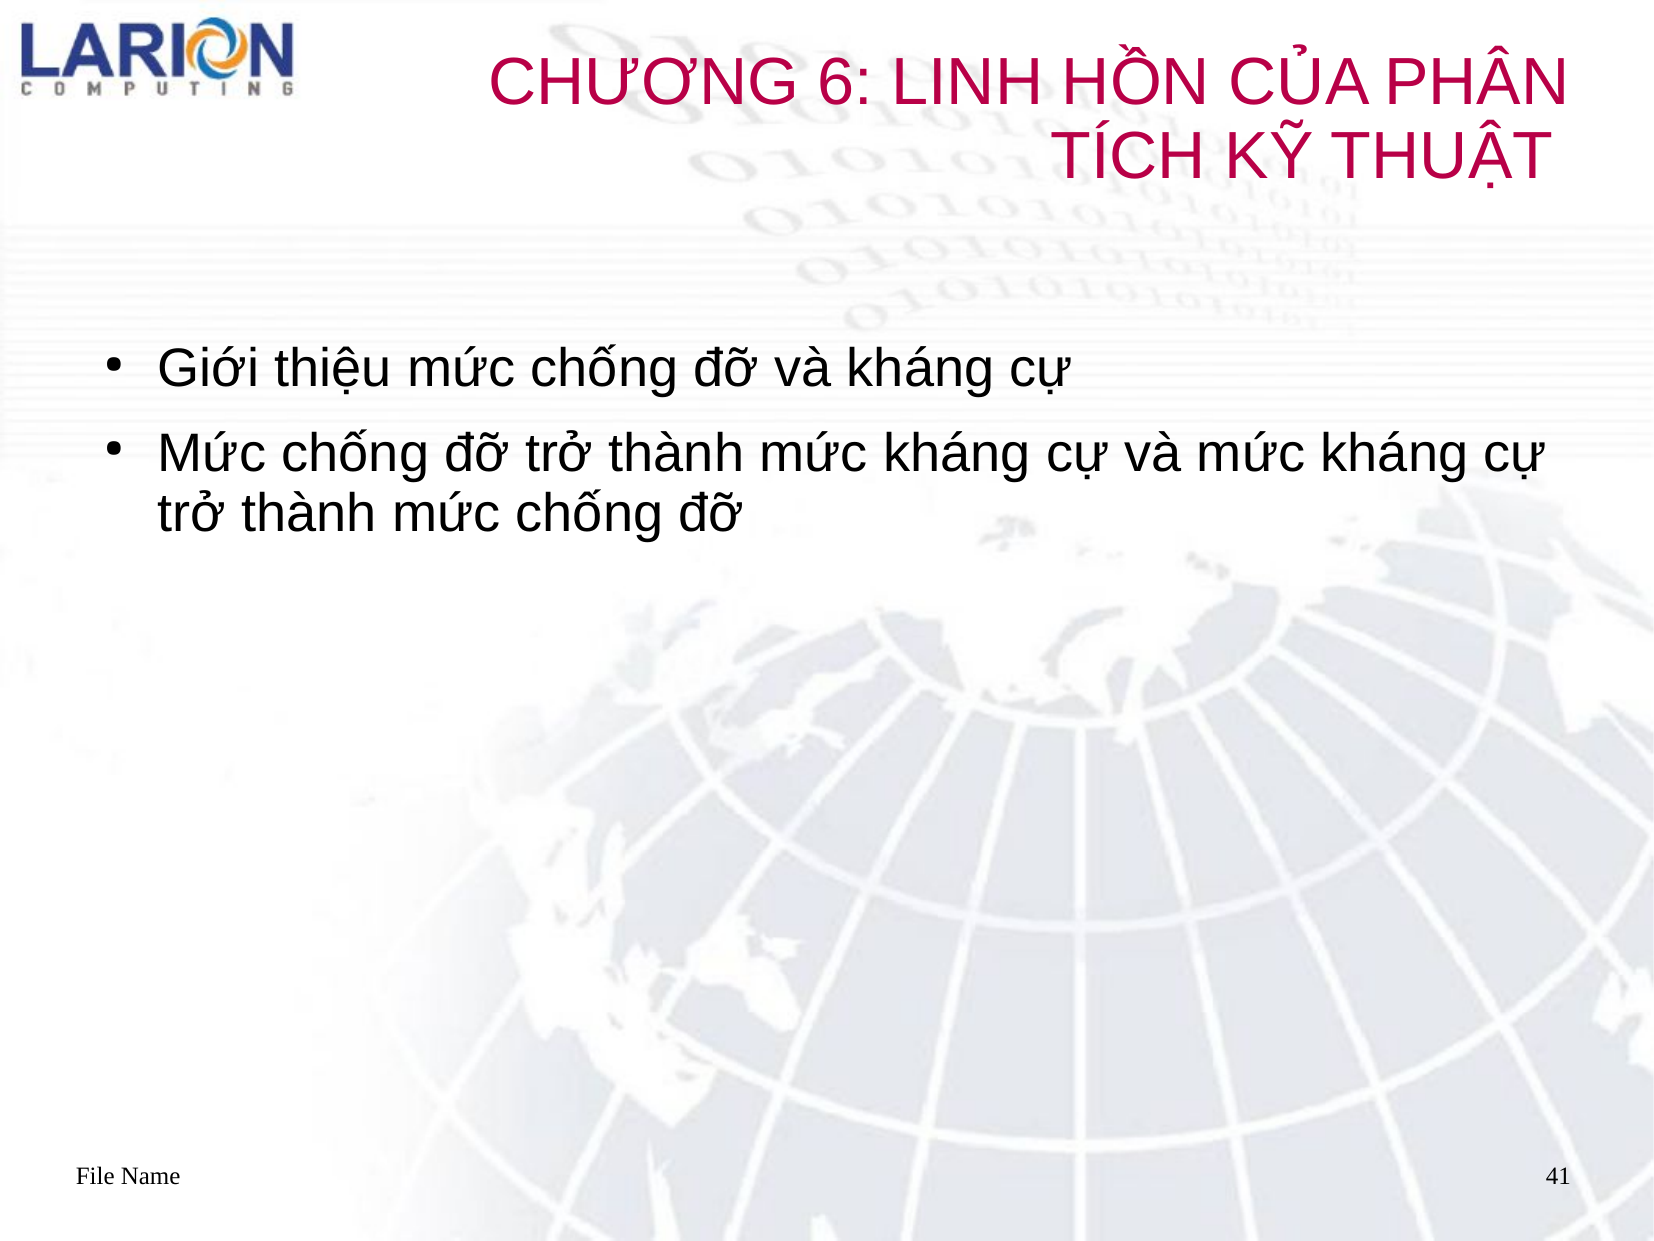

# CHƯƠNG 6: LINH HỒN CỦA PHÂN TÍCH KỸ THUẬT
Giới thiệu mức chống đỡ và kháng cự
Mức chống đỡ trở thành mức kháng cự và mức kháng cự trở thành mức chống đỡ
File Name
41